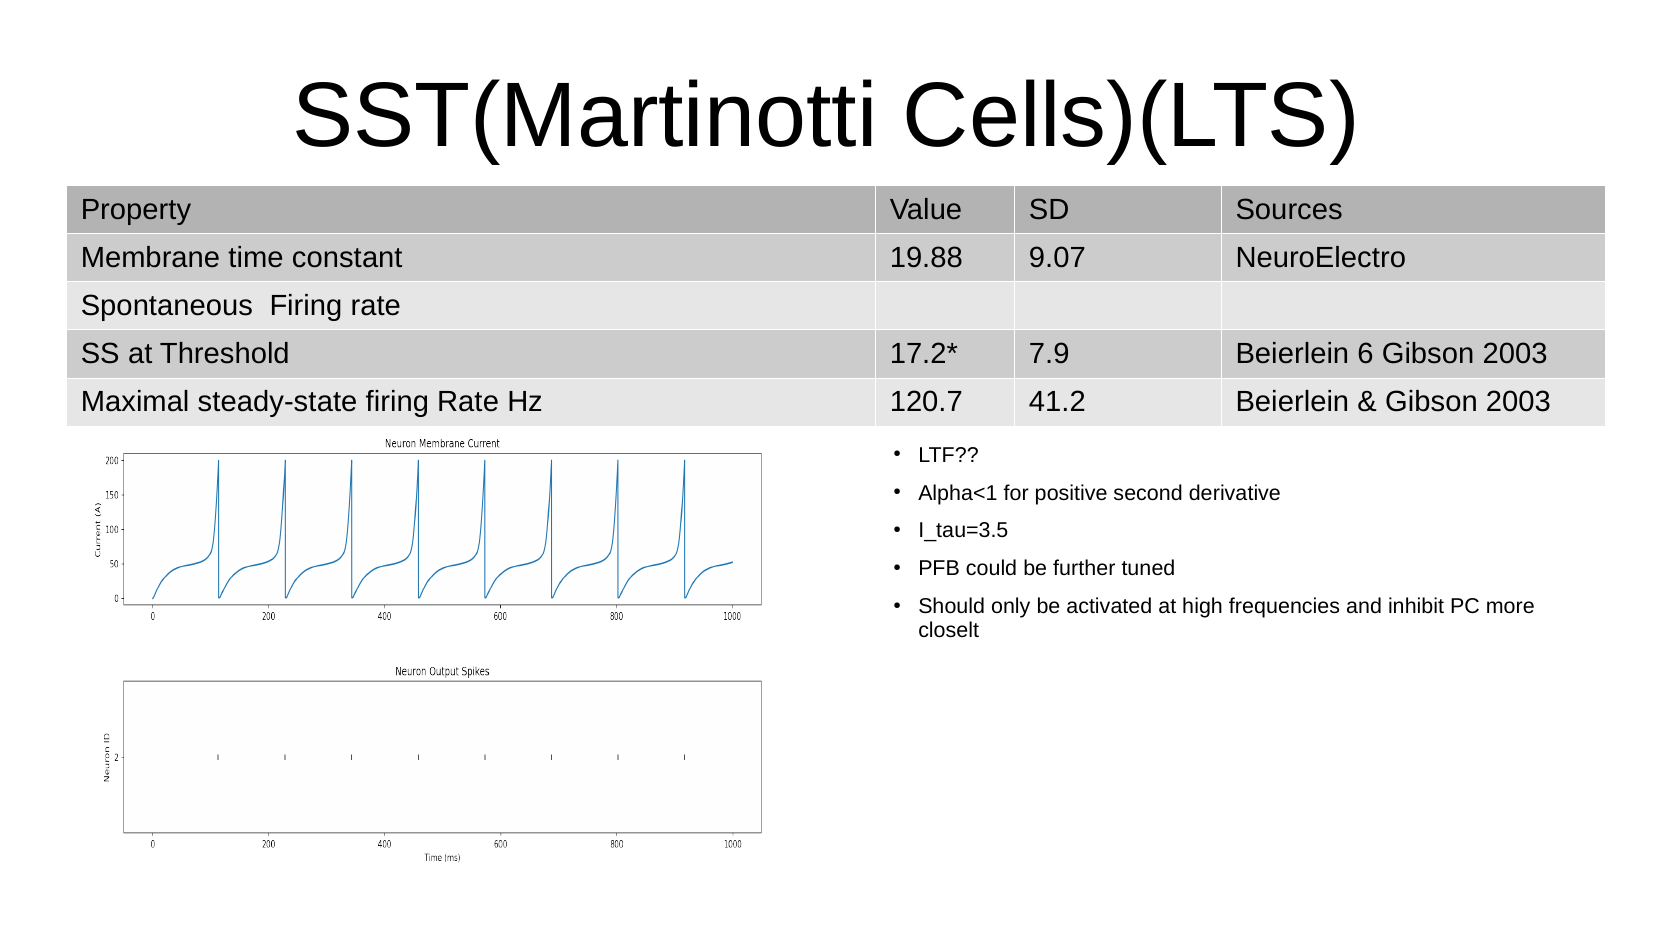

# SST(Martinotti Cells)(LTS)
| Property | Value | SD | Sources |
| --- | --- | --- | --- |
| Membrane time constant | 19.88 | 9.07 | NeuroElectro |
| Spontaneous Firing rate | | | |
| SS at Threshold | 17.2\* | 7.9 | Beierlein 6 Gibson 2003 |
| Maximal steady-state firing Rate Hz | 120.7 | 41.2 | Beierlein & Gibson 2003 |
LTF??
Alpha<1 for positive second derivative
I_tau=3.5
PFB could be further tuned
Should only be activated at high frequencies and inhibit PC more closelt